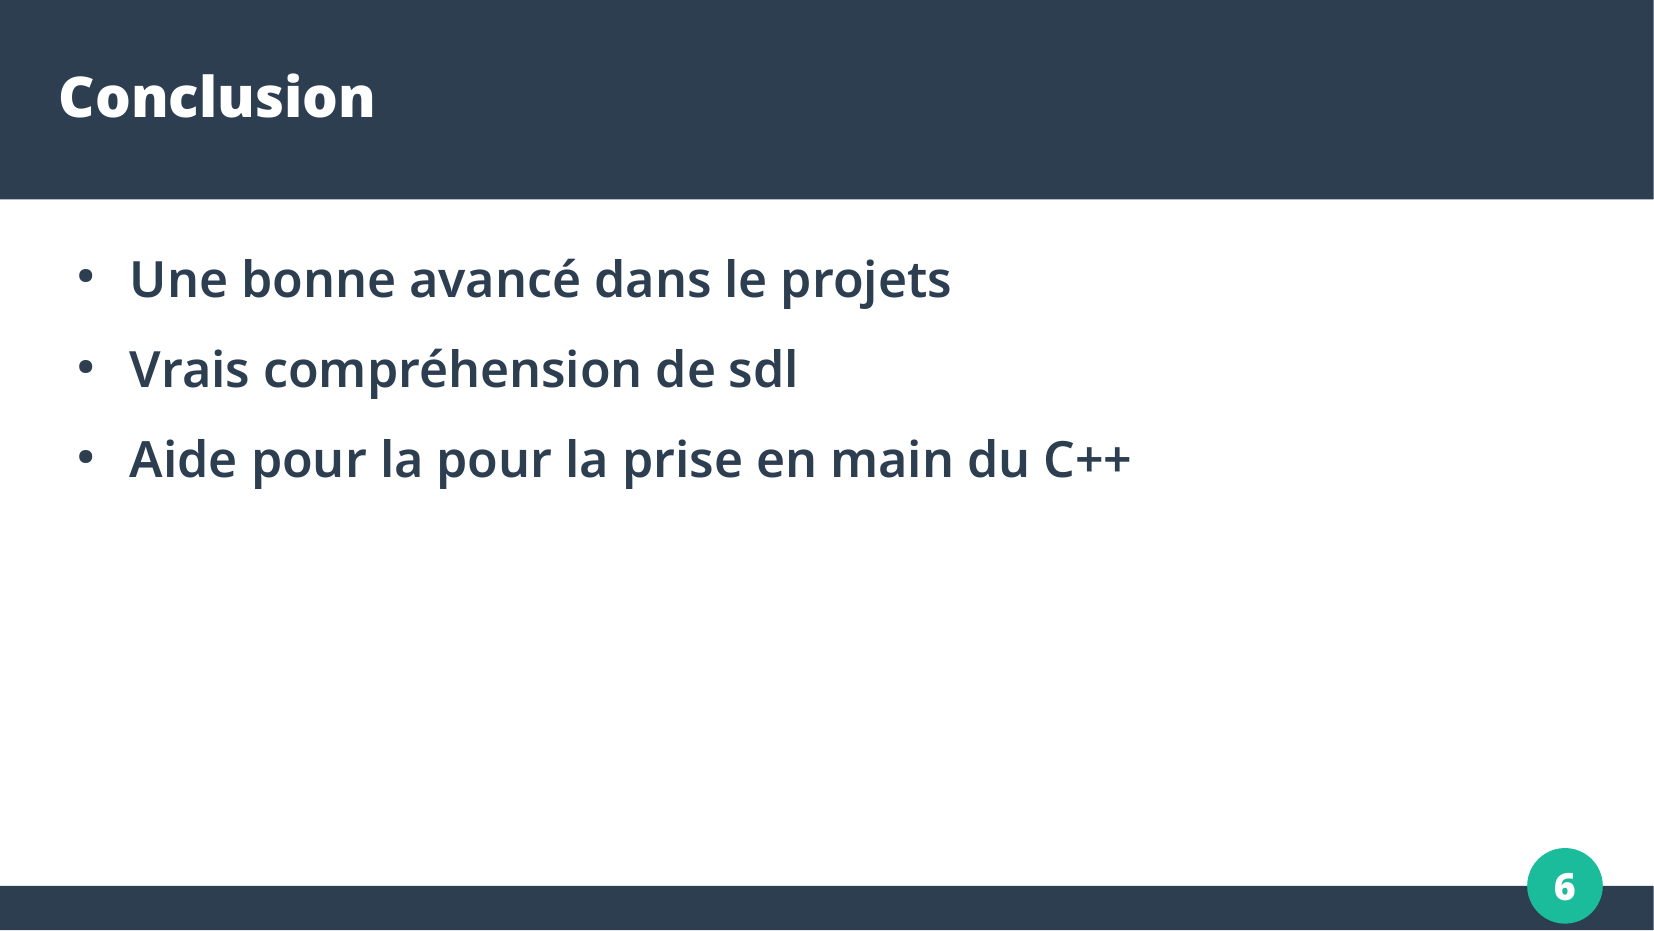

# Conclusion
Une bonne avancé dans le projets
Vrais compréhension de sdl
Aide pour la pour la prise en main du C++